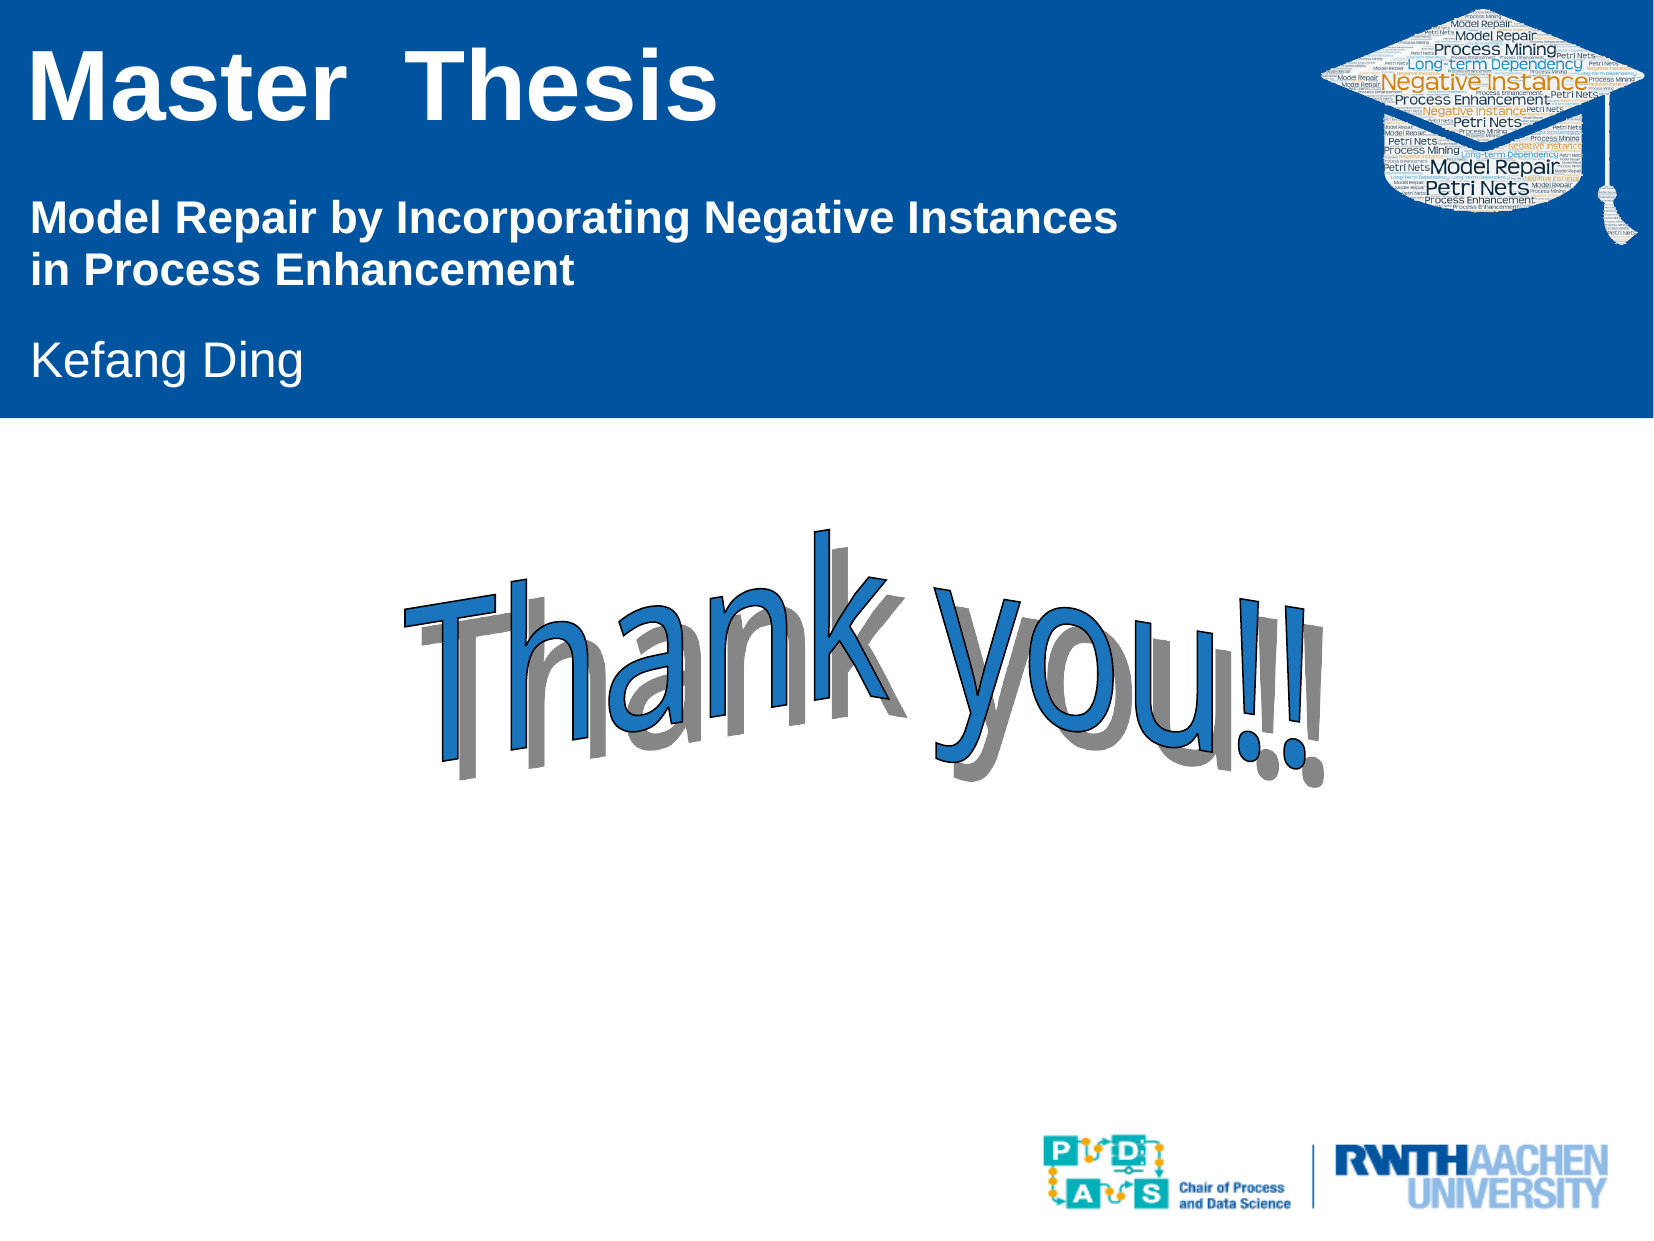

# Master Thesis
Model Repair by Incorporating Negative Instances
in Process Enhancement
Kefang Ding
Thank you!!